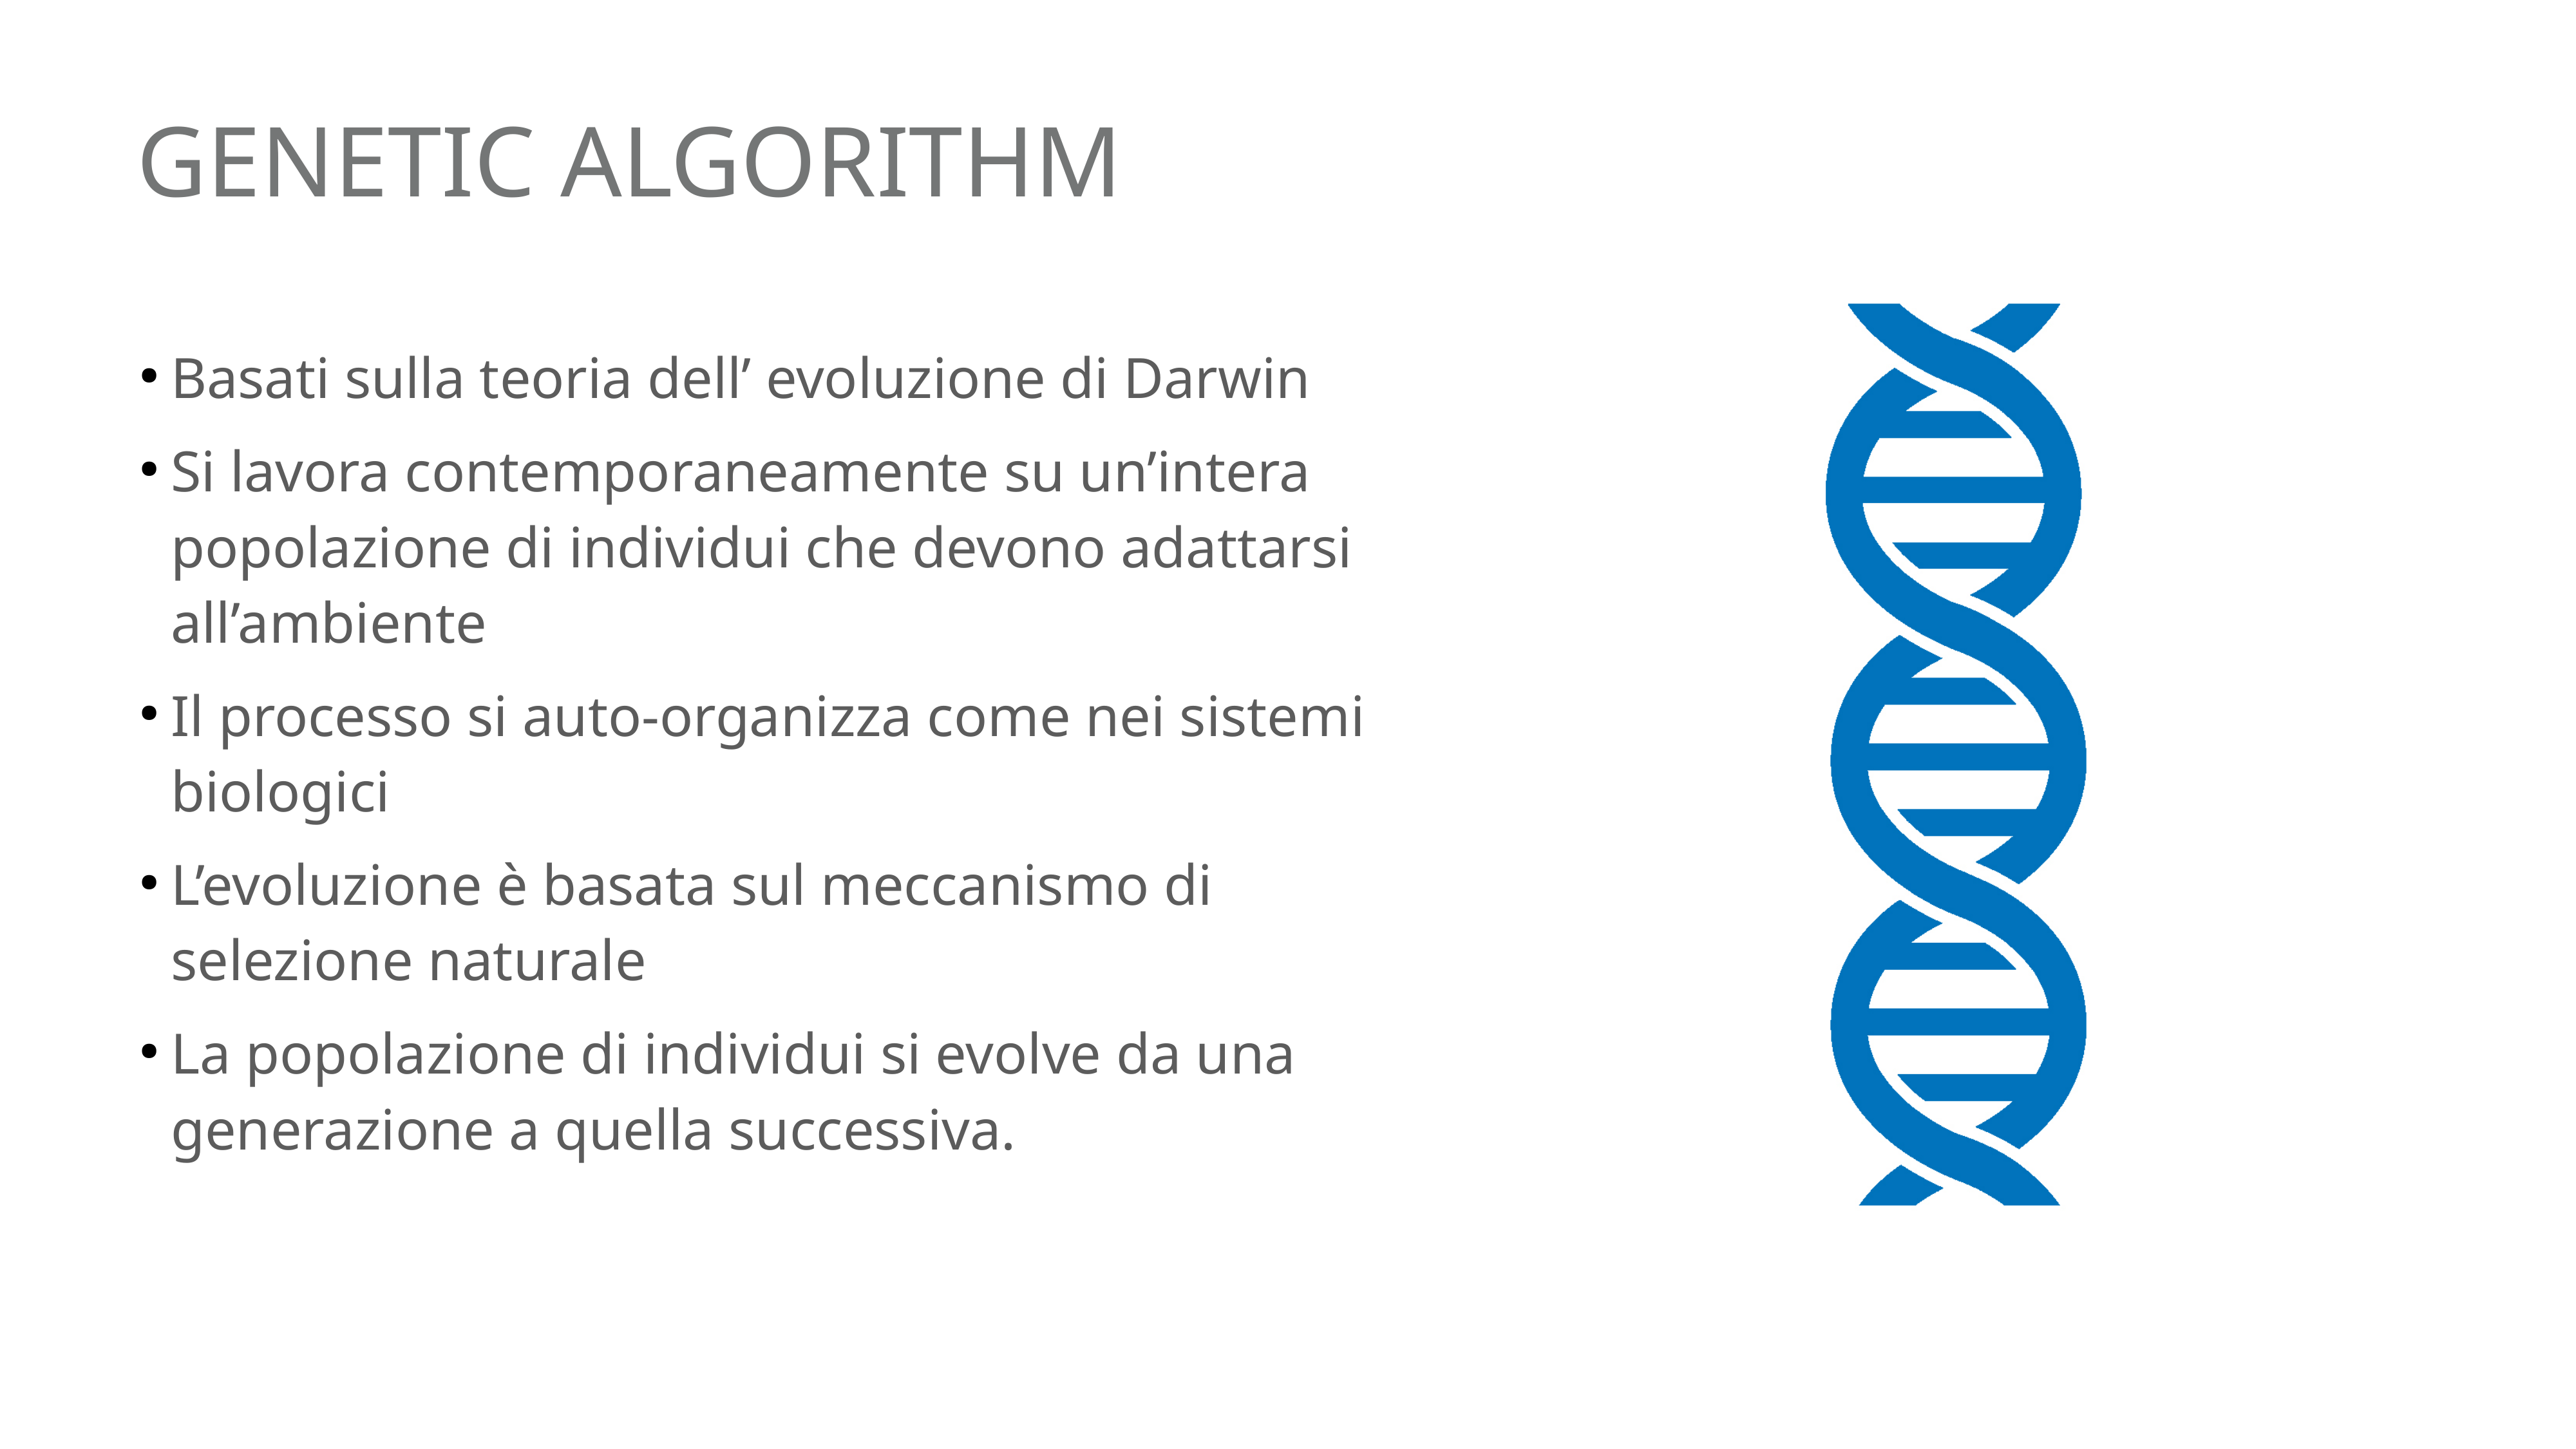

# Genetic algorithm
Basati sulla teoria dell’ evoluzione di Darwin
Si lavora contemporaneamente su un’intera popolazione di individui che devono adattarsi all’ambiente
Il processo si auto-organizza come nei sistemi biologici
L’evoluzione è basata sul meccanismo di selezione naturale
La popolazione di individui si evolve da una generazione a quella successiva.